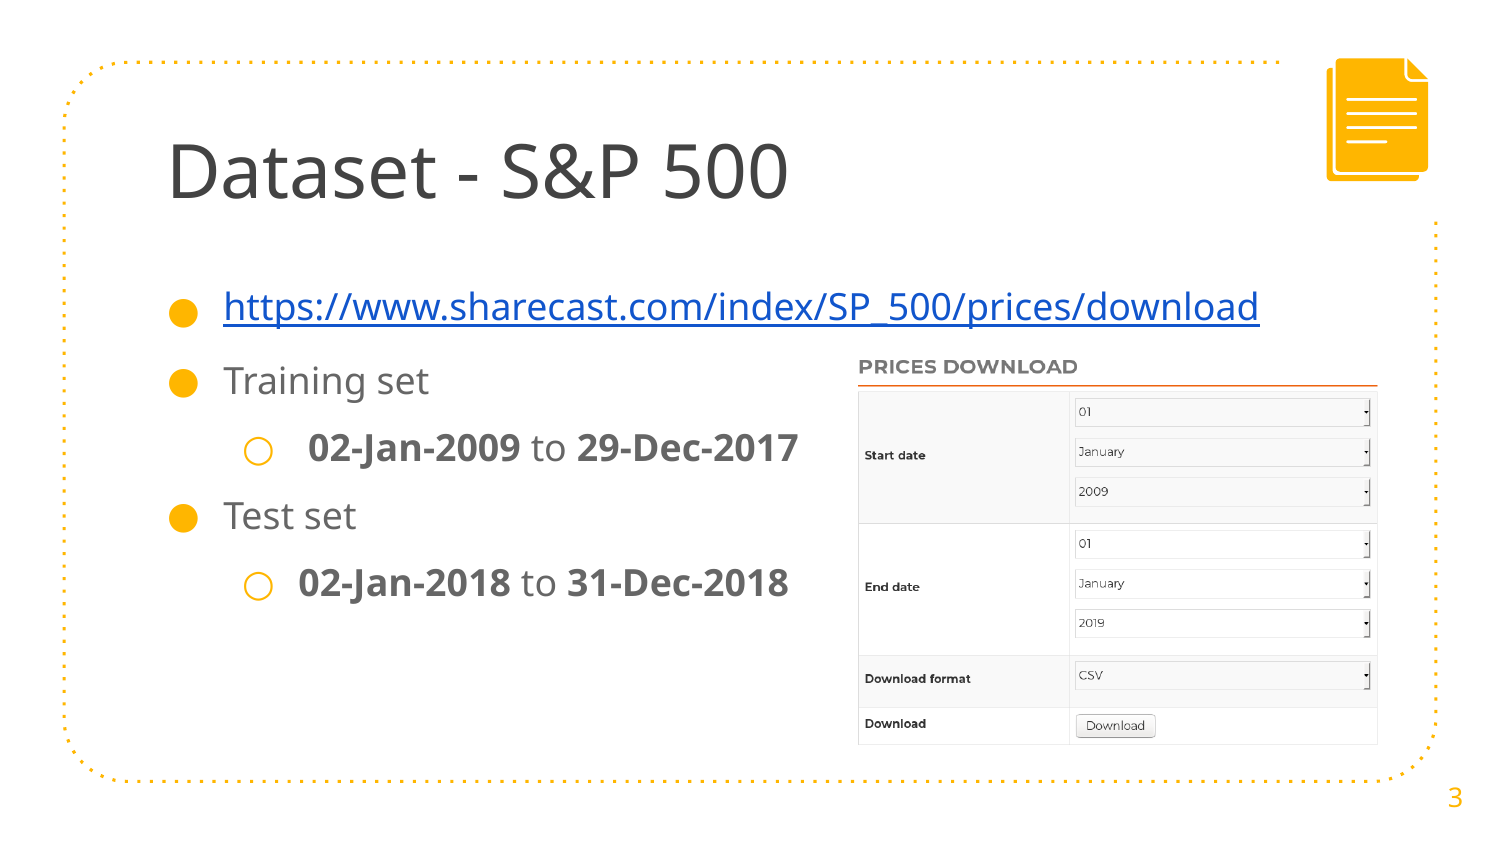

# Dataset - S&P 500
https://www.sharecast.com/index/SP_500/prices/download
Training set
 02-Jan-2009 to 29-Dec-2017
Test set
02-Jan-2018 to 31-Dec-2018